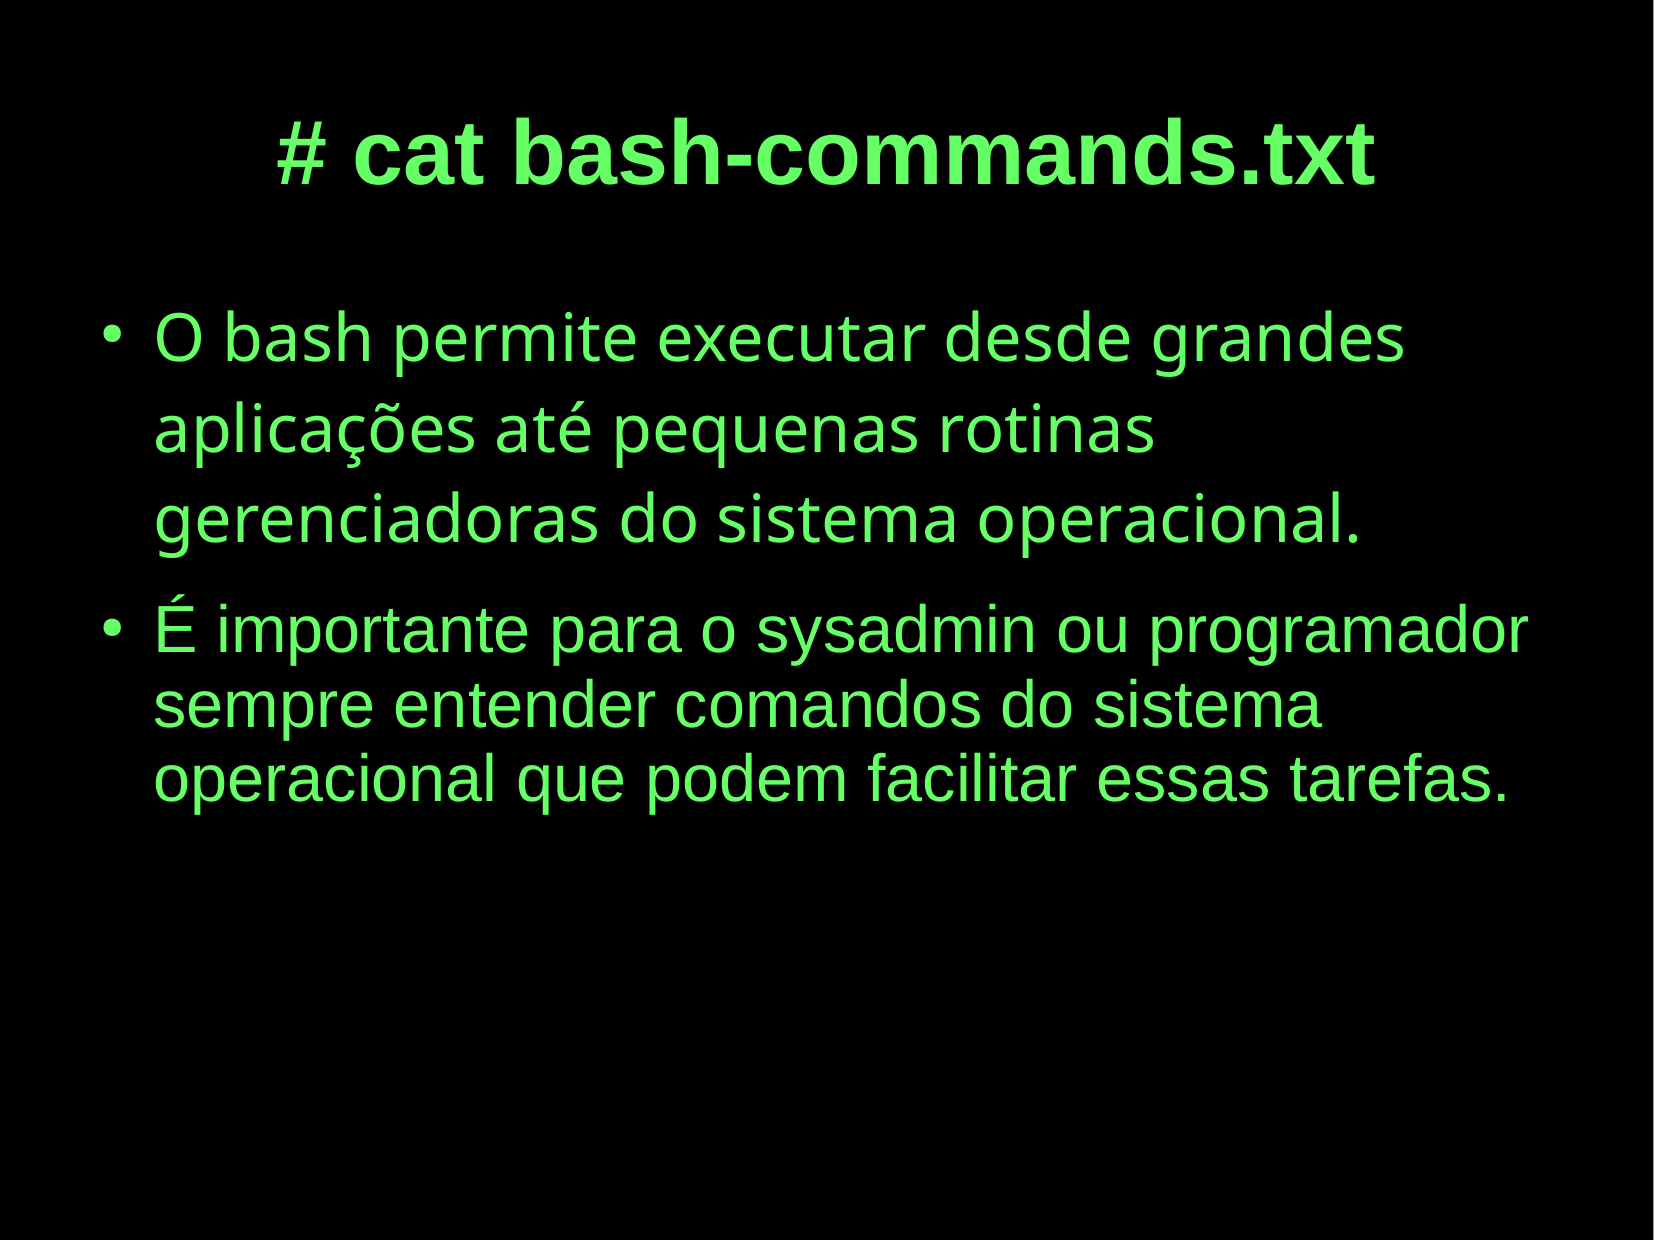

# # cat bash-commands.txt
O bash permite executar desde grandes aplicações até pequenas rotinas gerenciadoras do sistema operacional.
É importante para o sysadmin ou programador sempre entender comandos do sistema operacional que podem facilitar essas tarefas.